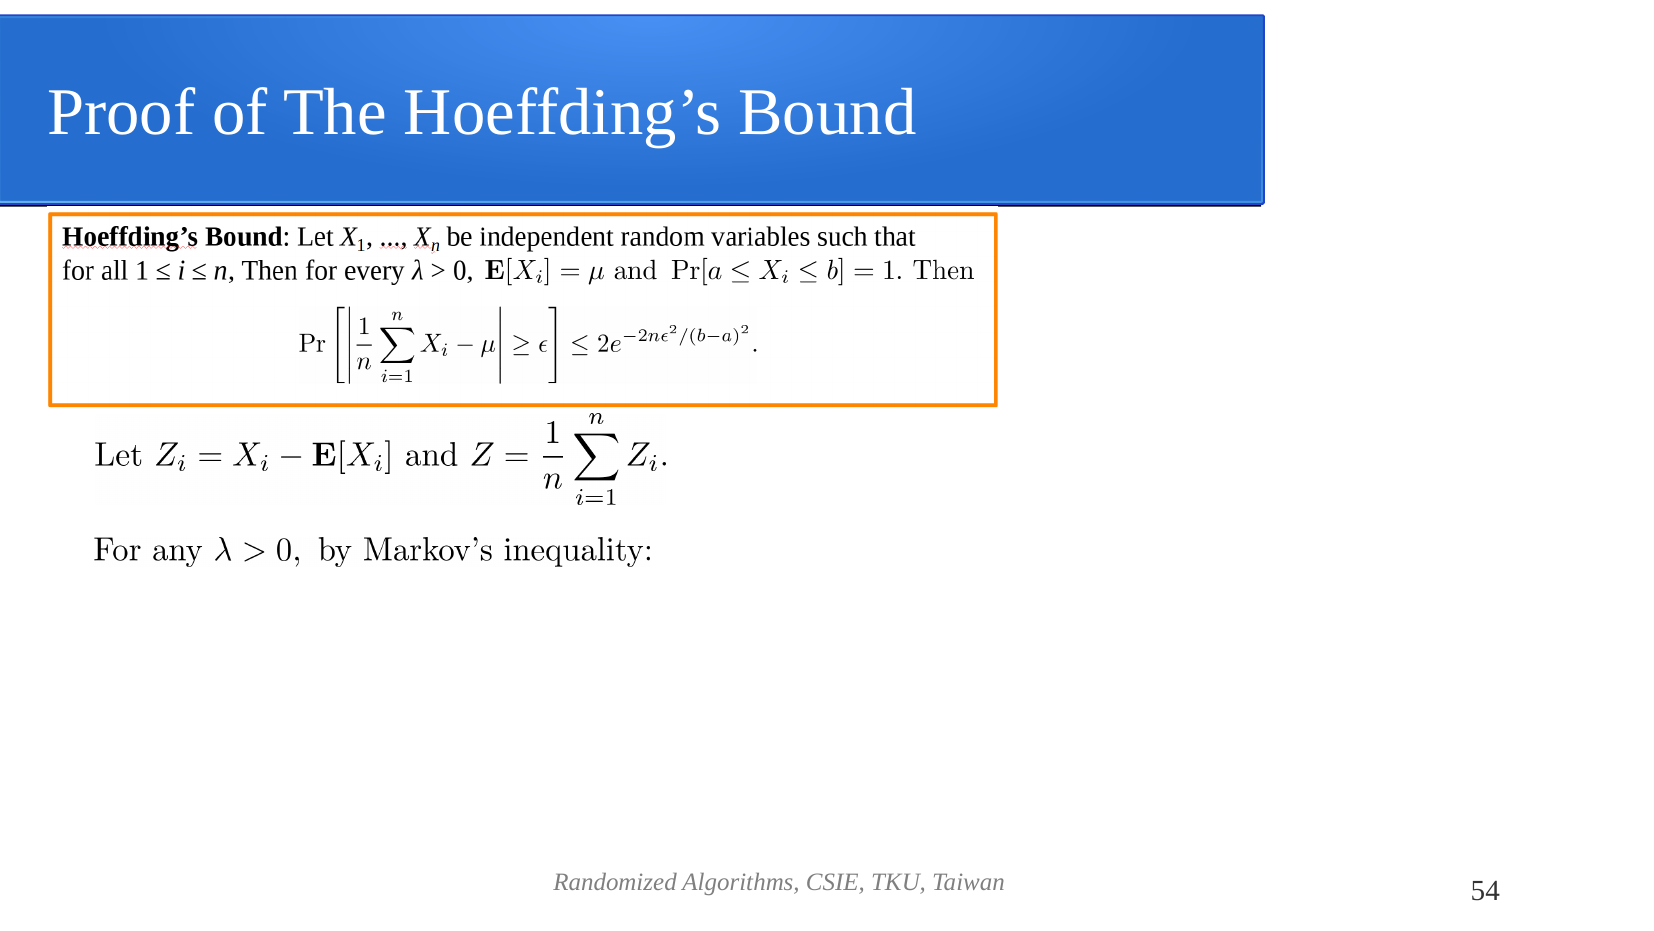

# Proof of The Hoeffding’s Bound
Randomized Algorithms, CSIE, TKU, Taiwan
54